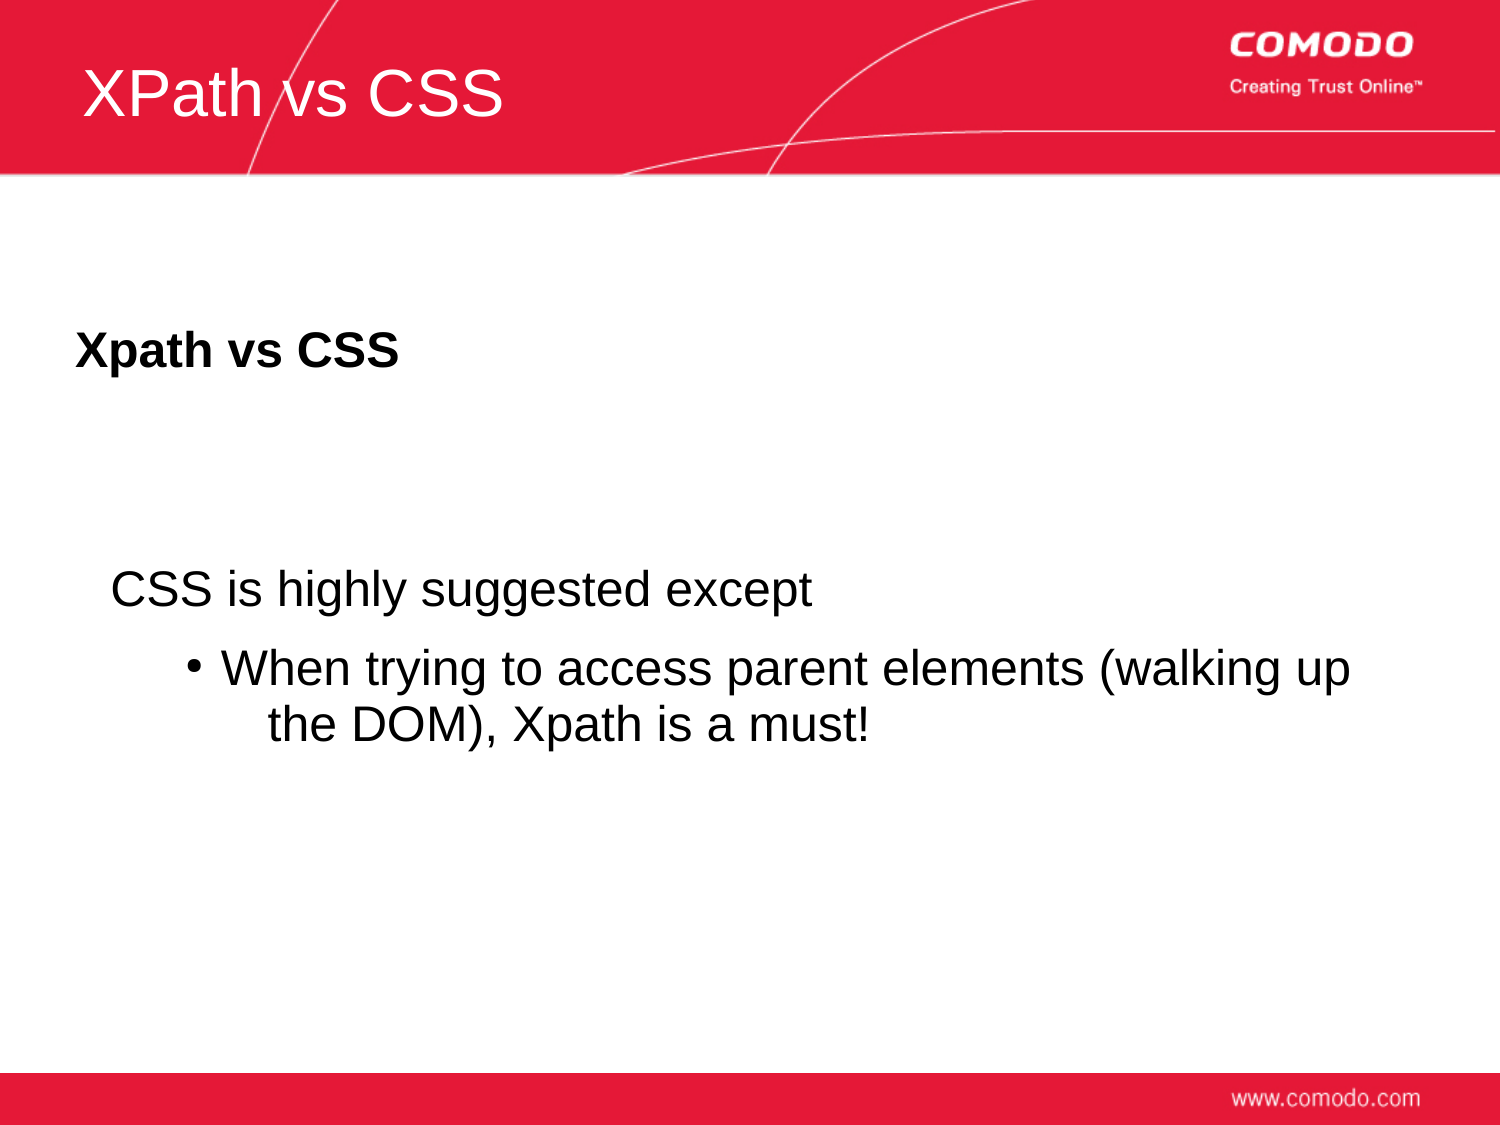

# XPath vs CSS
Xpath vs CSS
CSS is highly suggested except
When trying to access parent elements (walking up the DOM), Xpath is a must!